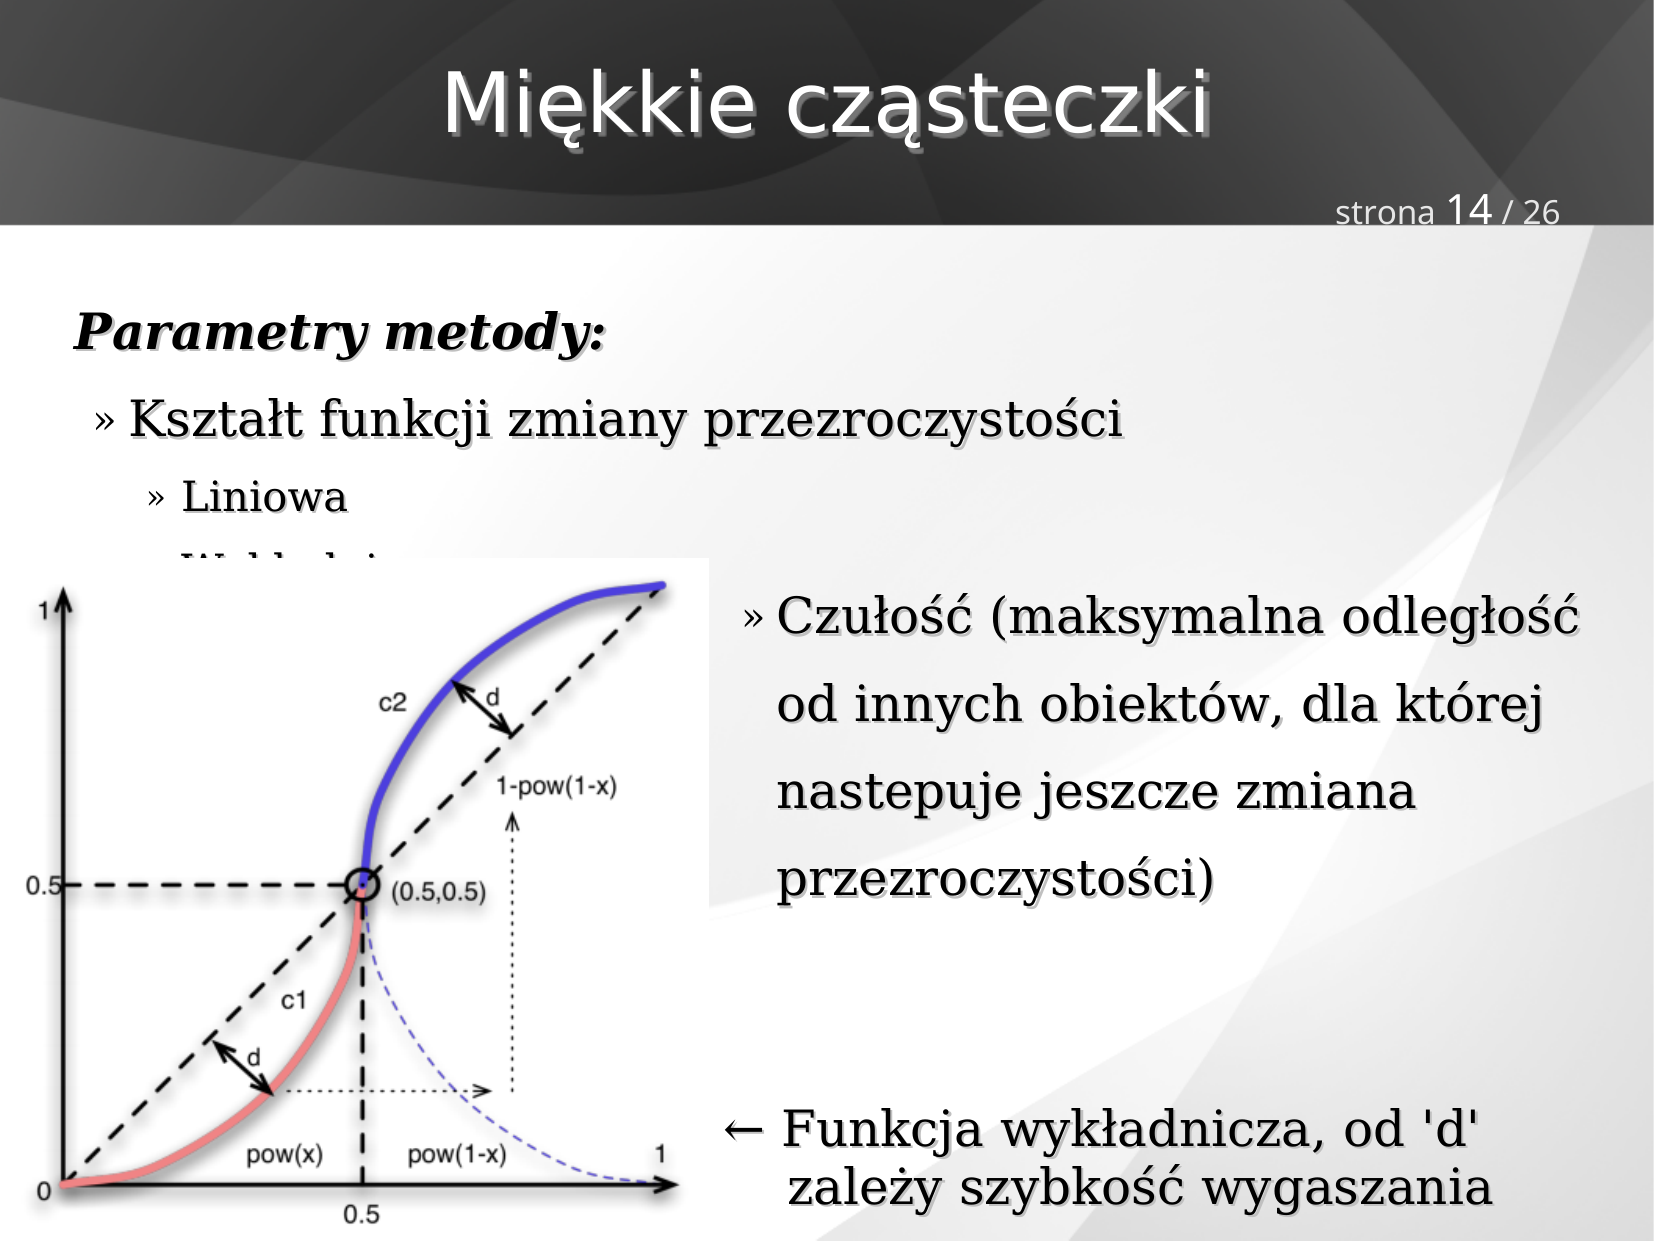

# Miękkie cząsteczki
strona / 26
Parametry metody:
Kształt funkcji zmiany przezroczystości
Liniowa
Wykładnicza
Czułość (maksymalna odległość od innych obiektów, dla której nastepuje jeszcze zmiana przezroczystości)
← Funkcja wykładnicza, od 'd'
 zależy szybkość wygaszania